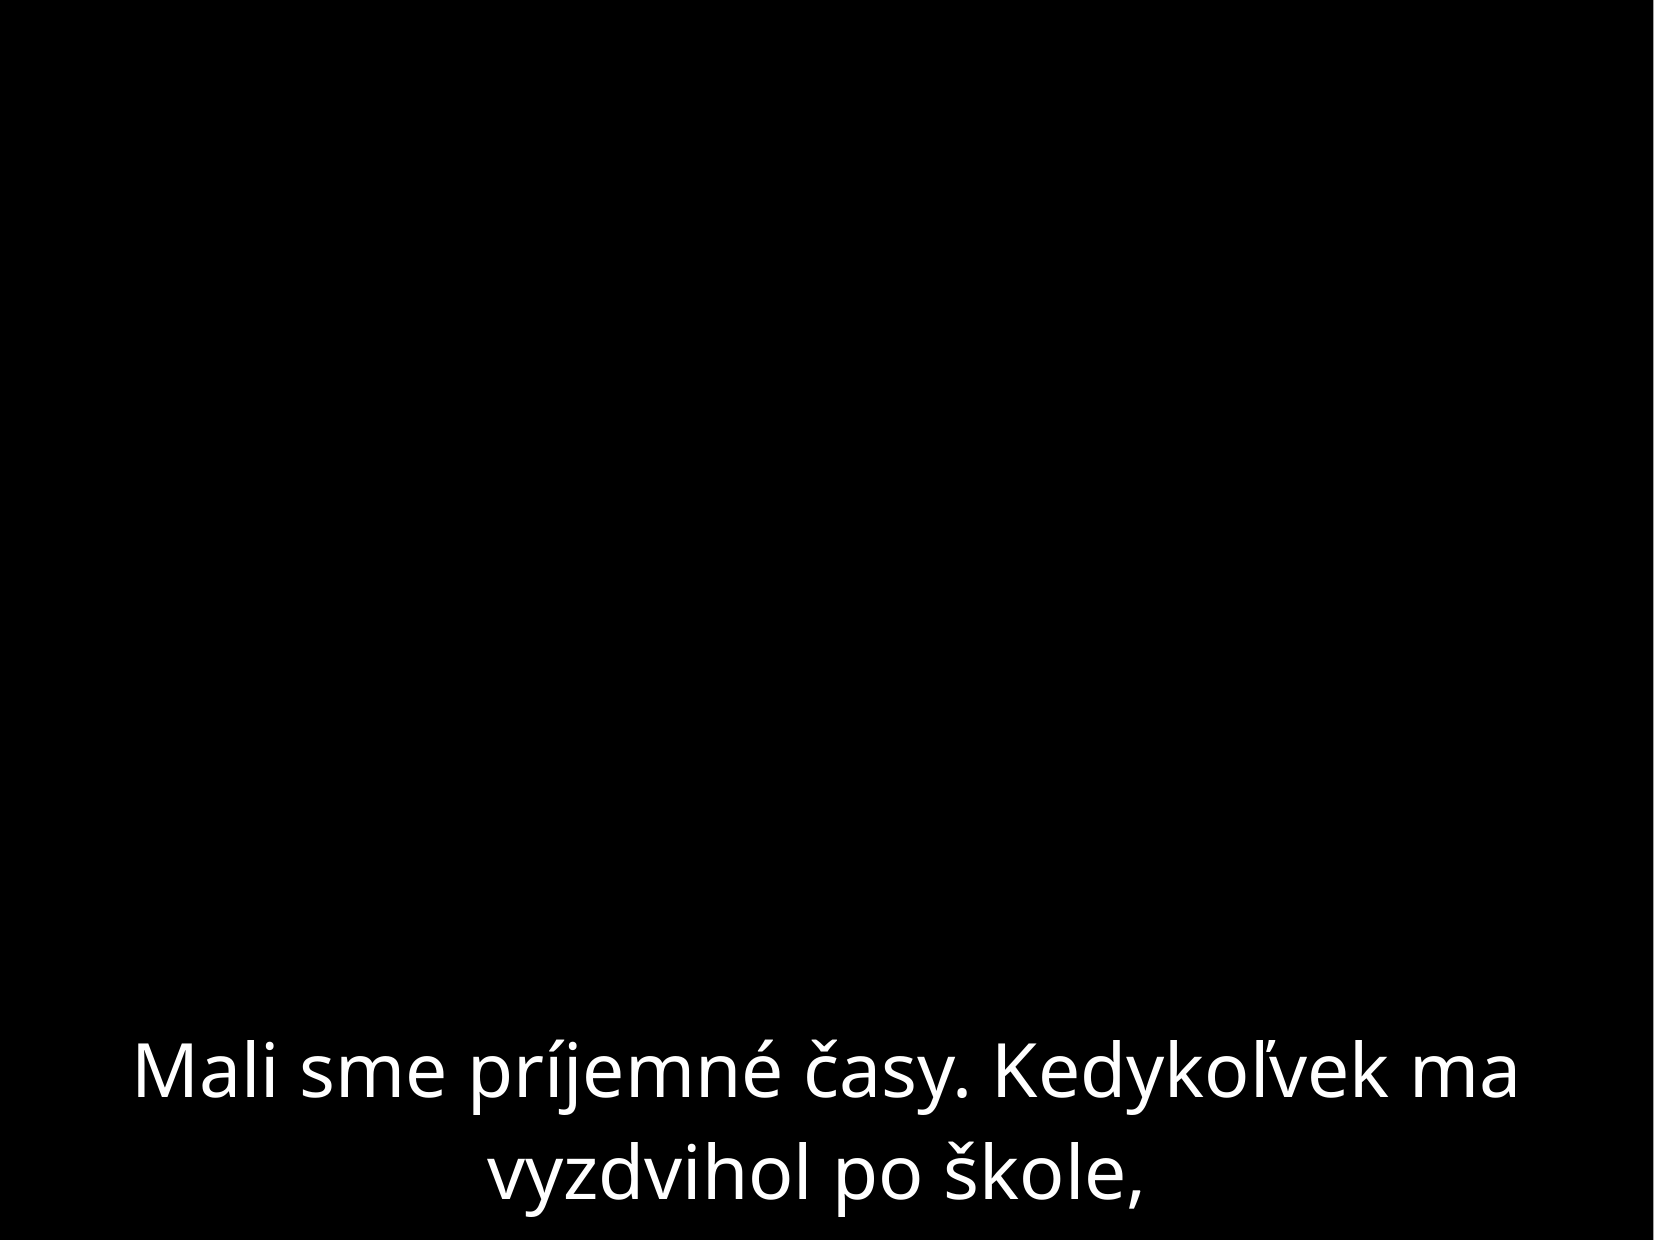

# Mali sme príjemné časy. Kedykoľvek ma vyzdvihol po škole,